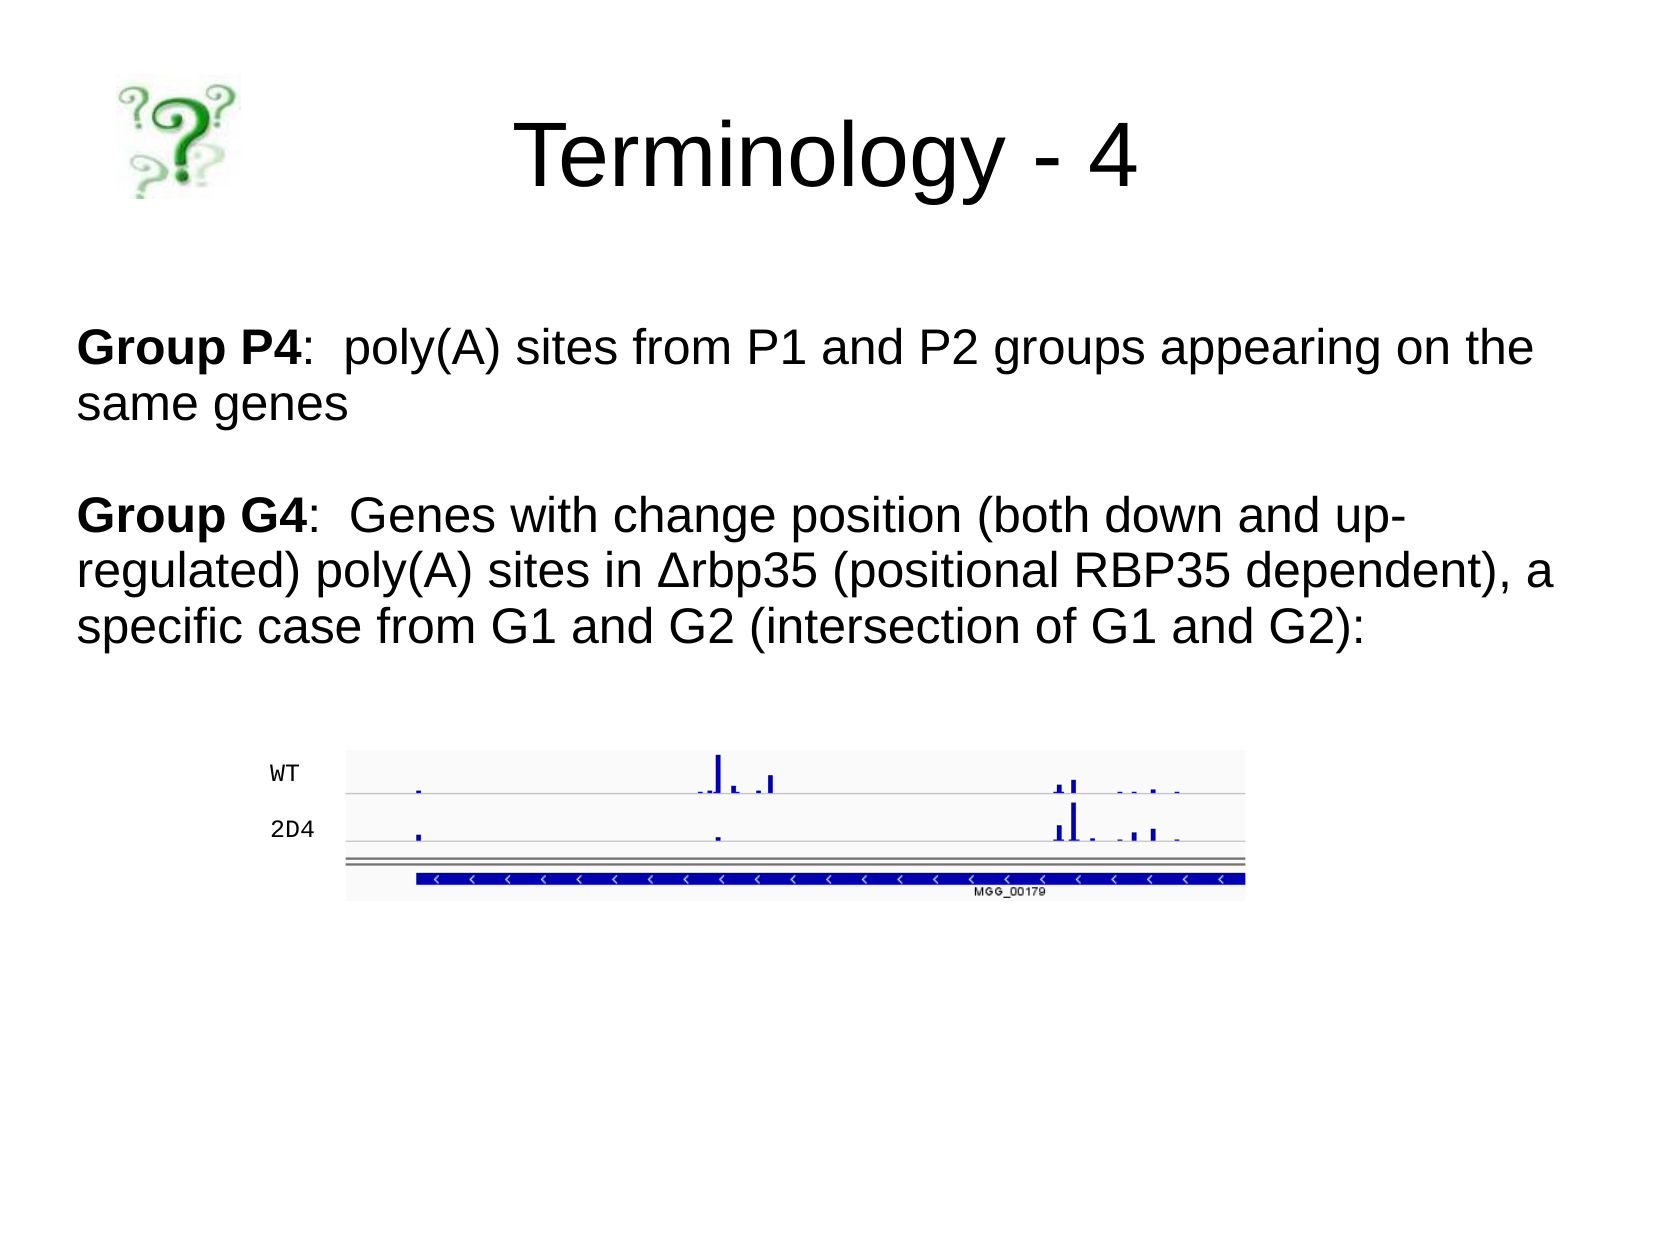

# Terminology - 4
Group P4: poly(A) sites from P1 and P2 groups appearing on the same genes
Group G4: Genes with change position (both down and up-regulated) poly(A) sites in Δrbp35 (positional RBP35 dependent), a specific case from G1 and G2 (intersection of G1 and G2):
WT
2D4